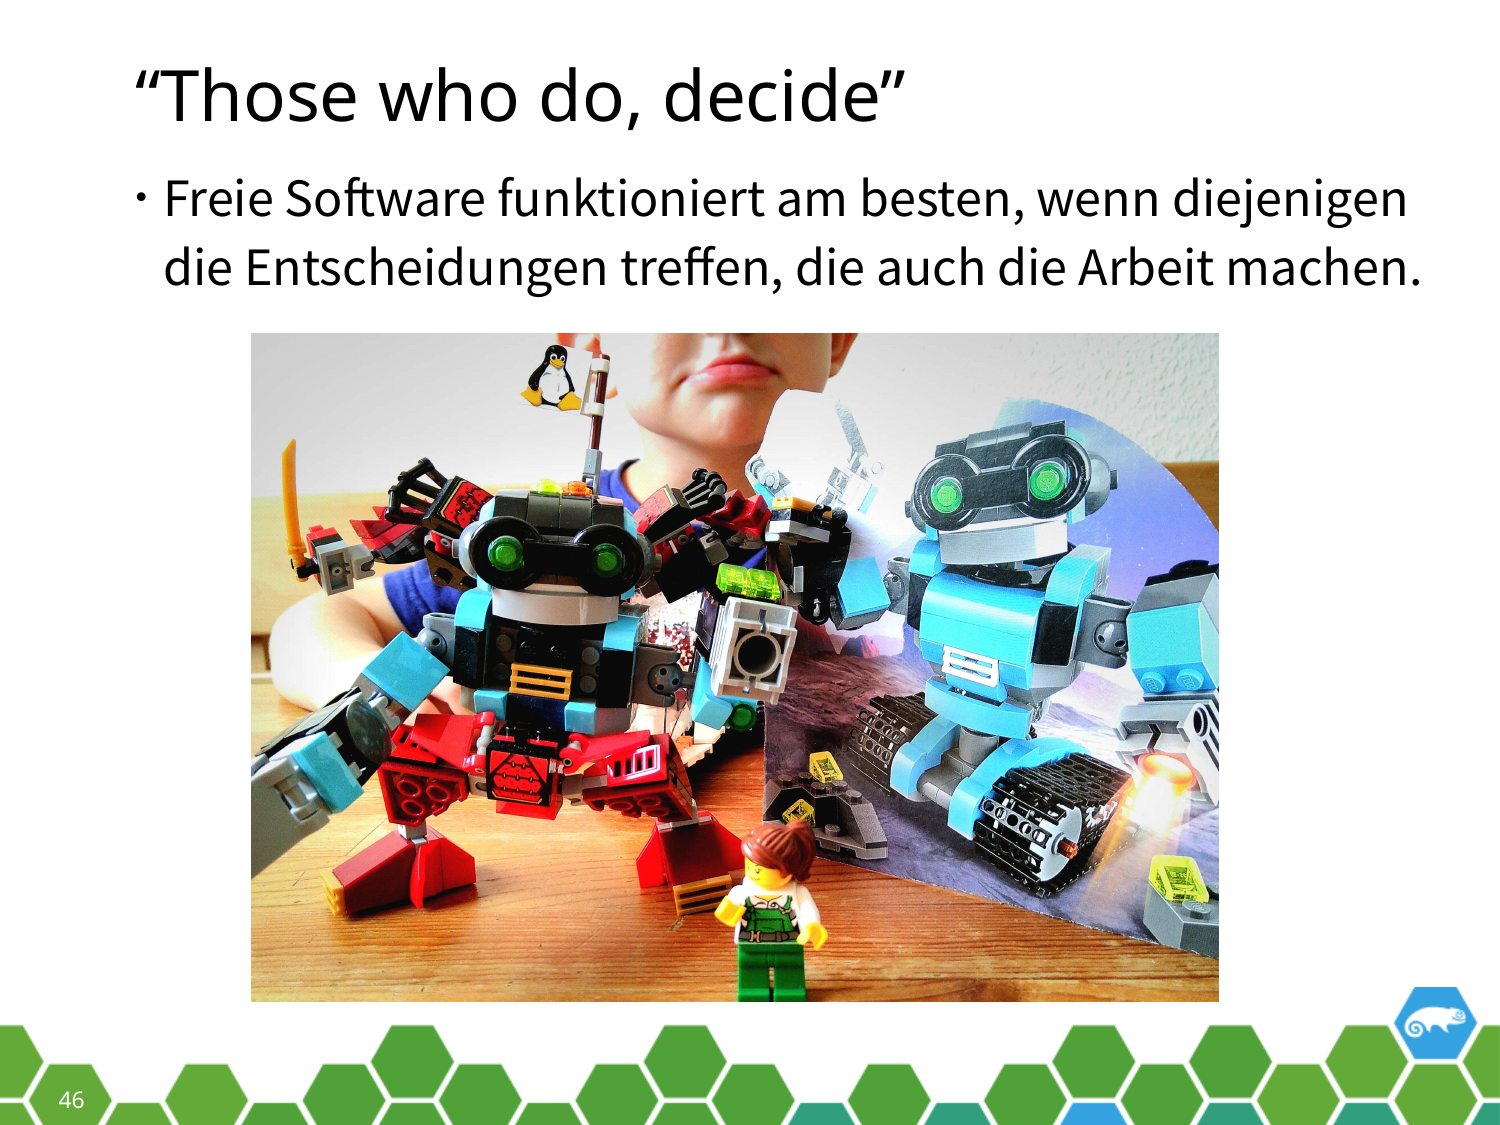

# “Those who do, decide”
Freie Software funktioniert am besten, wenn diejenigen die Entscheidungen treffen, die auch die Arbeit machen.